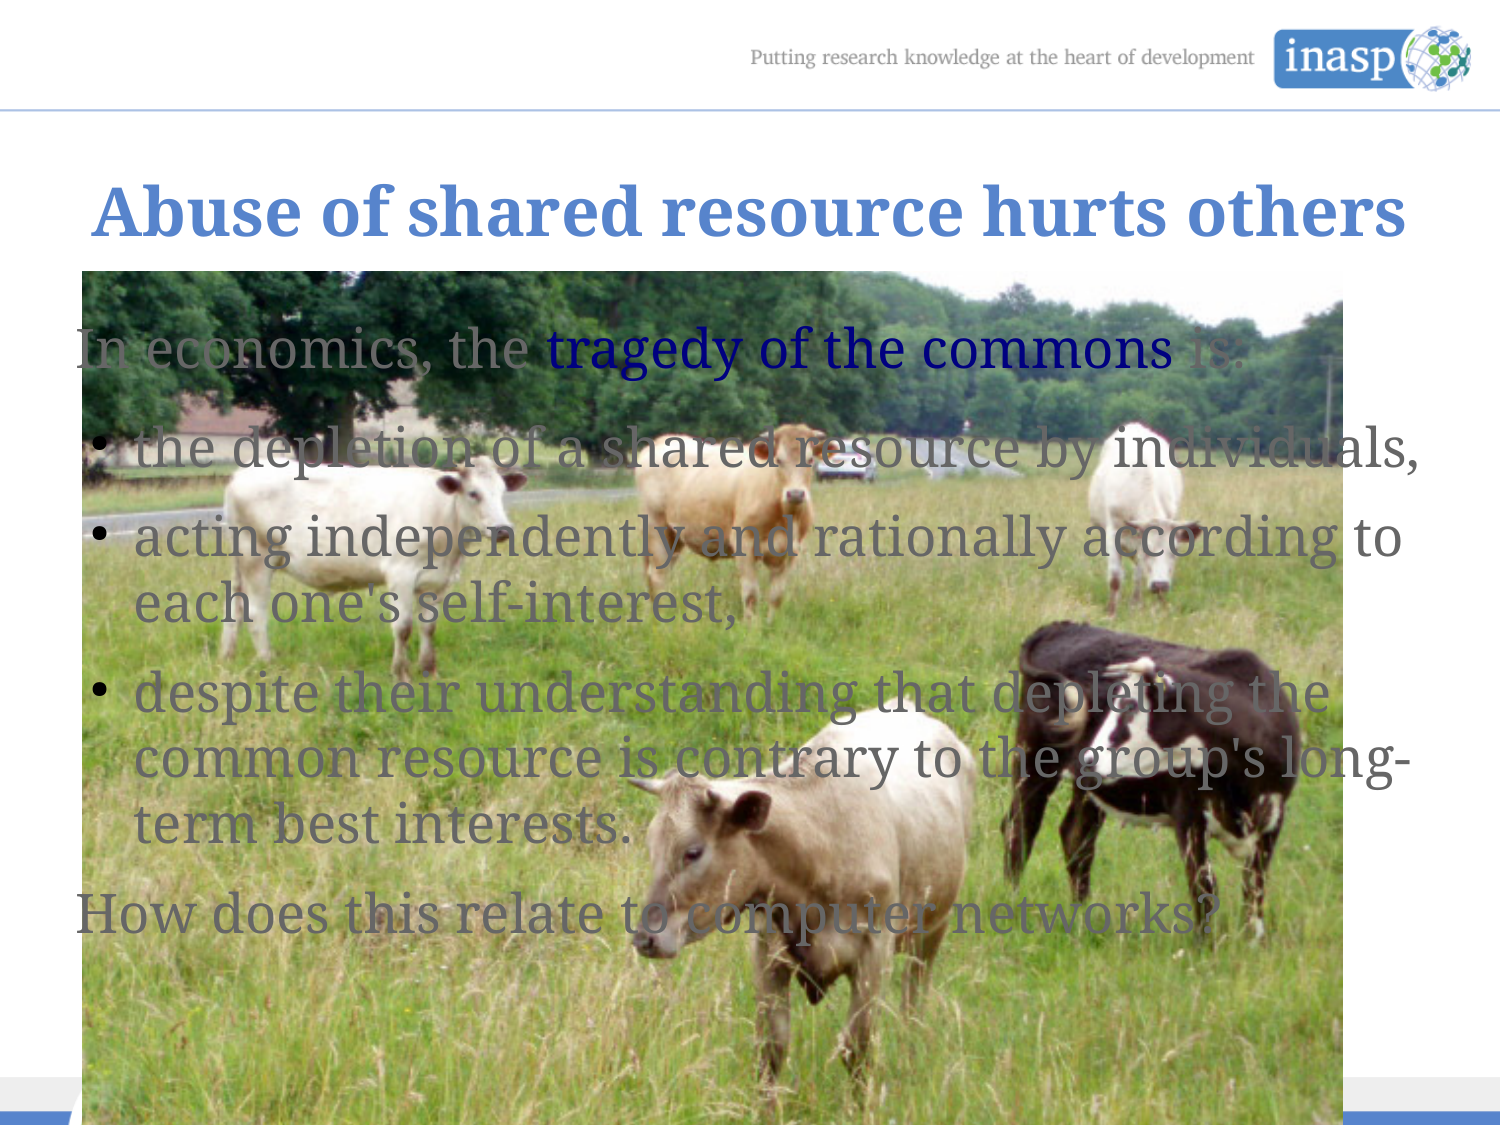

# Abuse of shared resource hurts others
In economics, the tragedy of the commons is:
the depletion of a shared resource by individuals,
acting independently and rationally according to each one's self-interest,
despite their understanding that depleting the common resource is contrary to the group's long-term best interests.
How does this relate to computer networks?